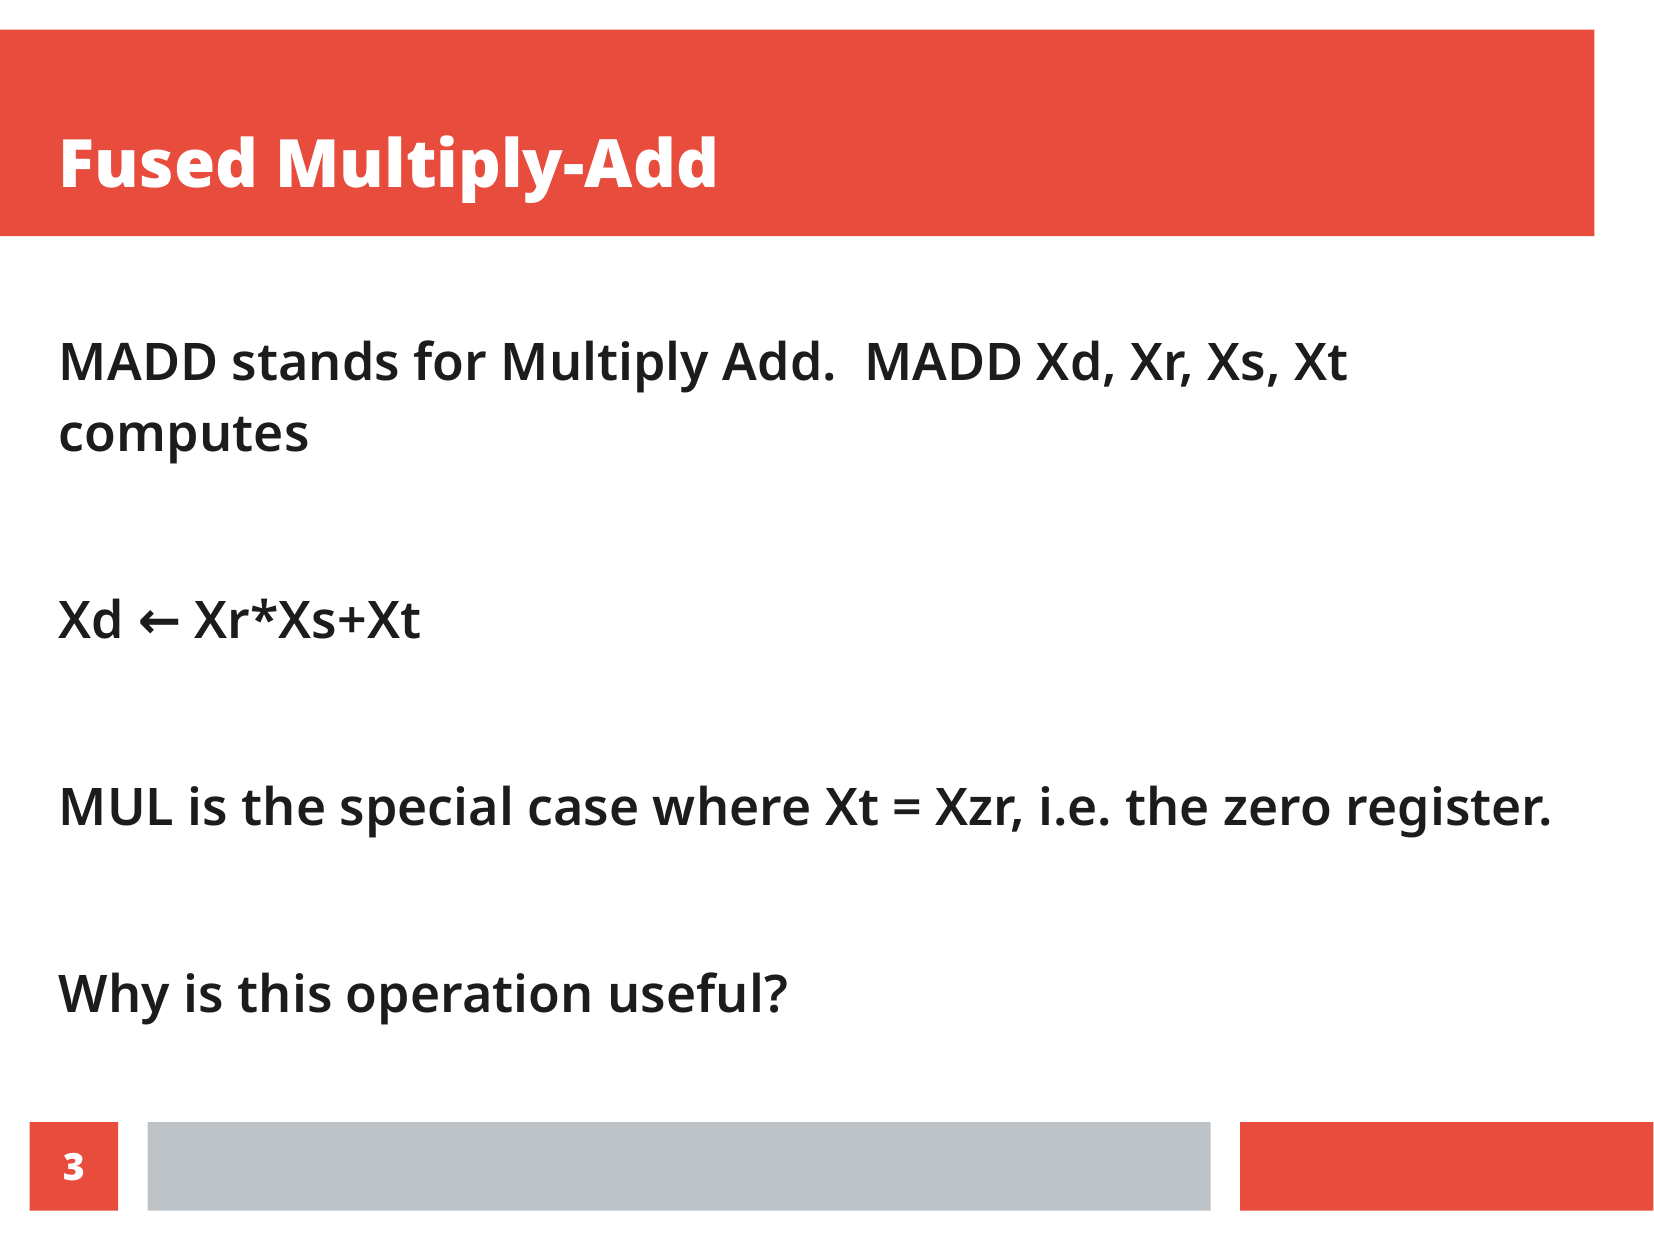

# Fused Multiply-Add
MADD stands for Multiply Add. MADD Xd, Xr, Xs, Xt computes
Xd ← Xr*Xs+Xt
MUL is the special case where Xt = Xzr, i.e. the zero register.
Why is this operation useful?
3